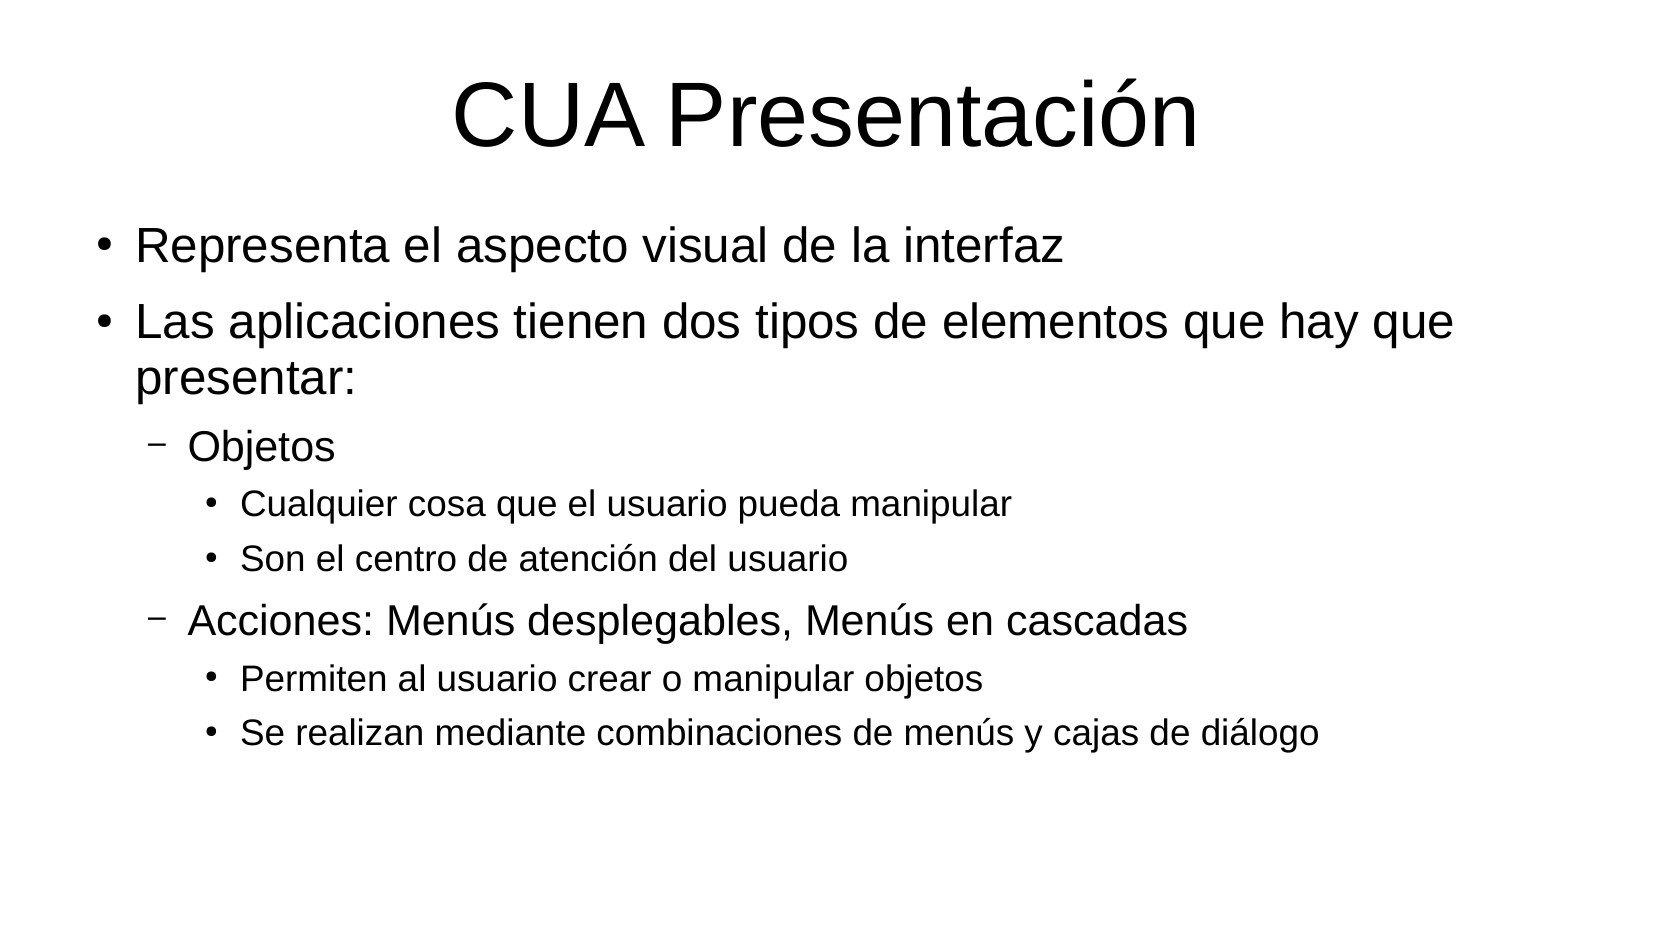

# CUA Presentación
Representa el aspecto visual de la interfaz
Las aplicaciones tienen dos tipos de elementos que hay que presentar:
Objetos
Cualquier cosa que el usuario pueda manipular
Son el centro de atención del usuario
Acciones: Menús desplegables, Menús en cascadas
Permiten al usuario crear o manipular objetos
Se realizan mediante combinaciones de menús y cajas de diálogo